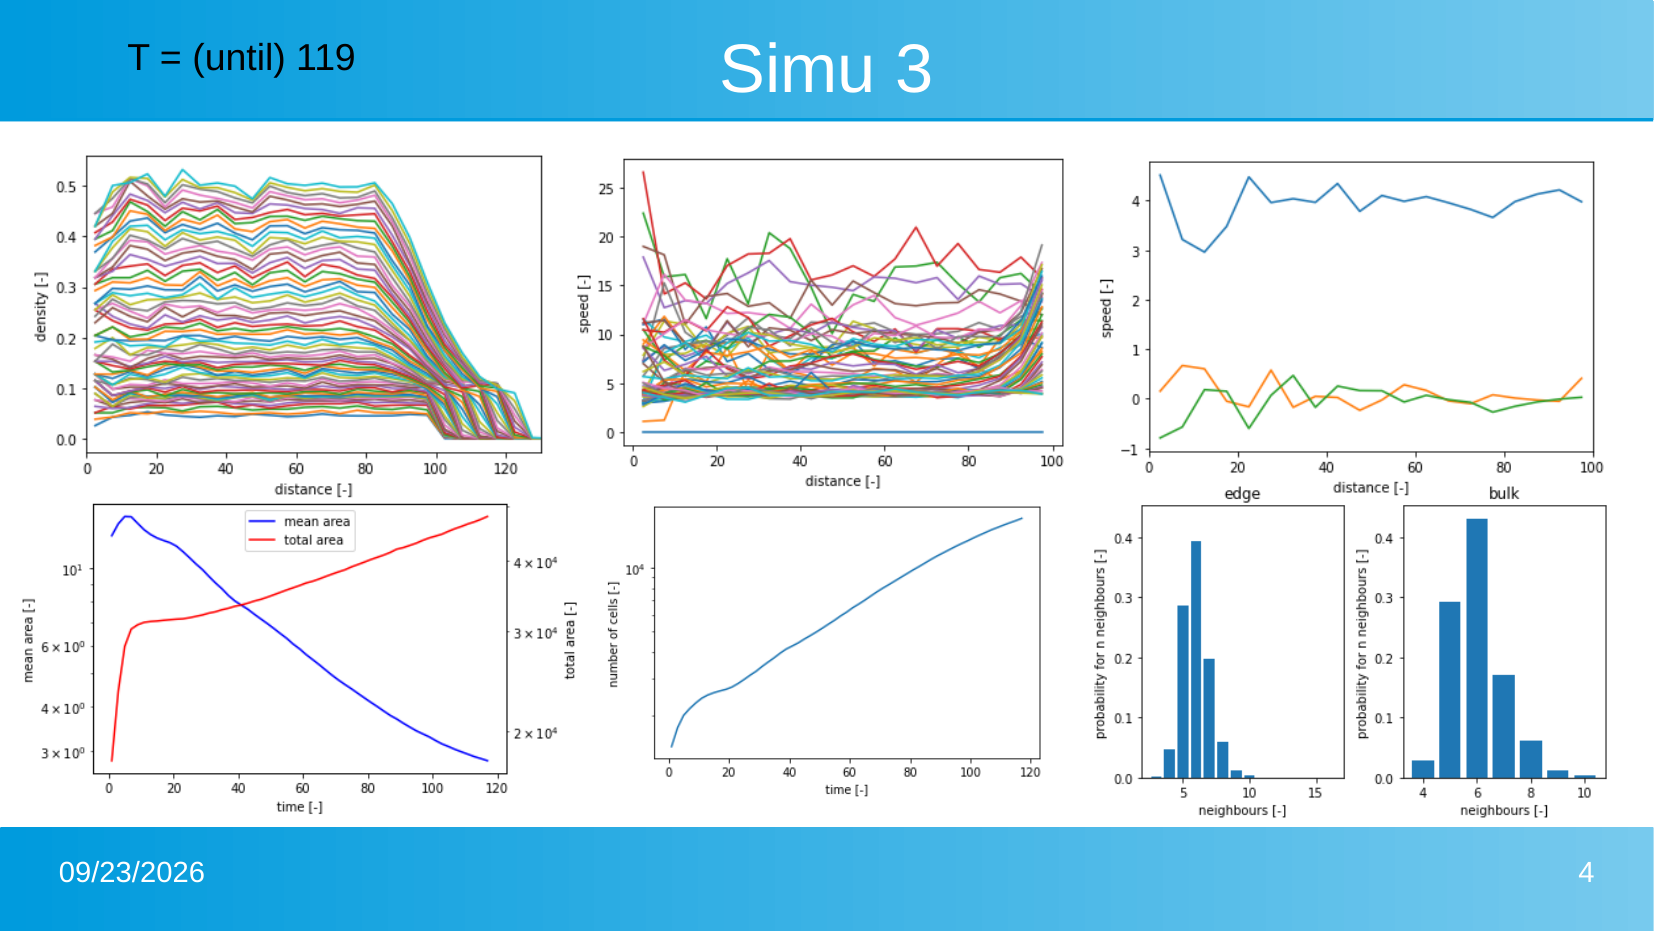

# Simu 3
T = (until) 119
4